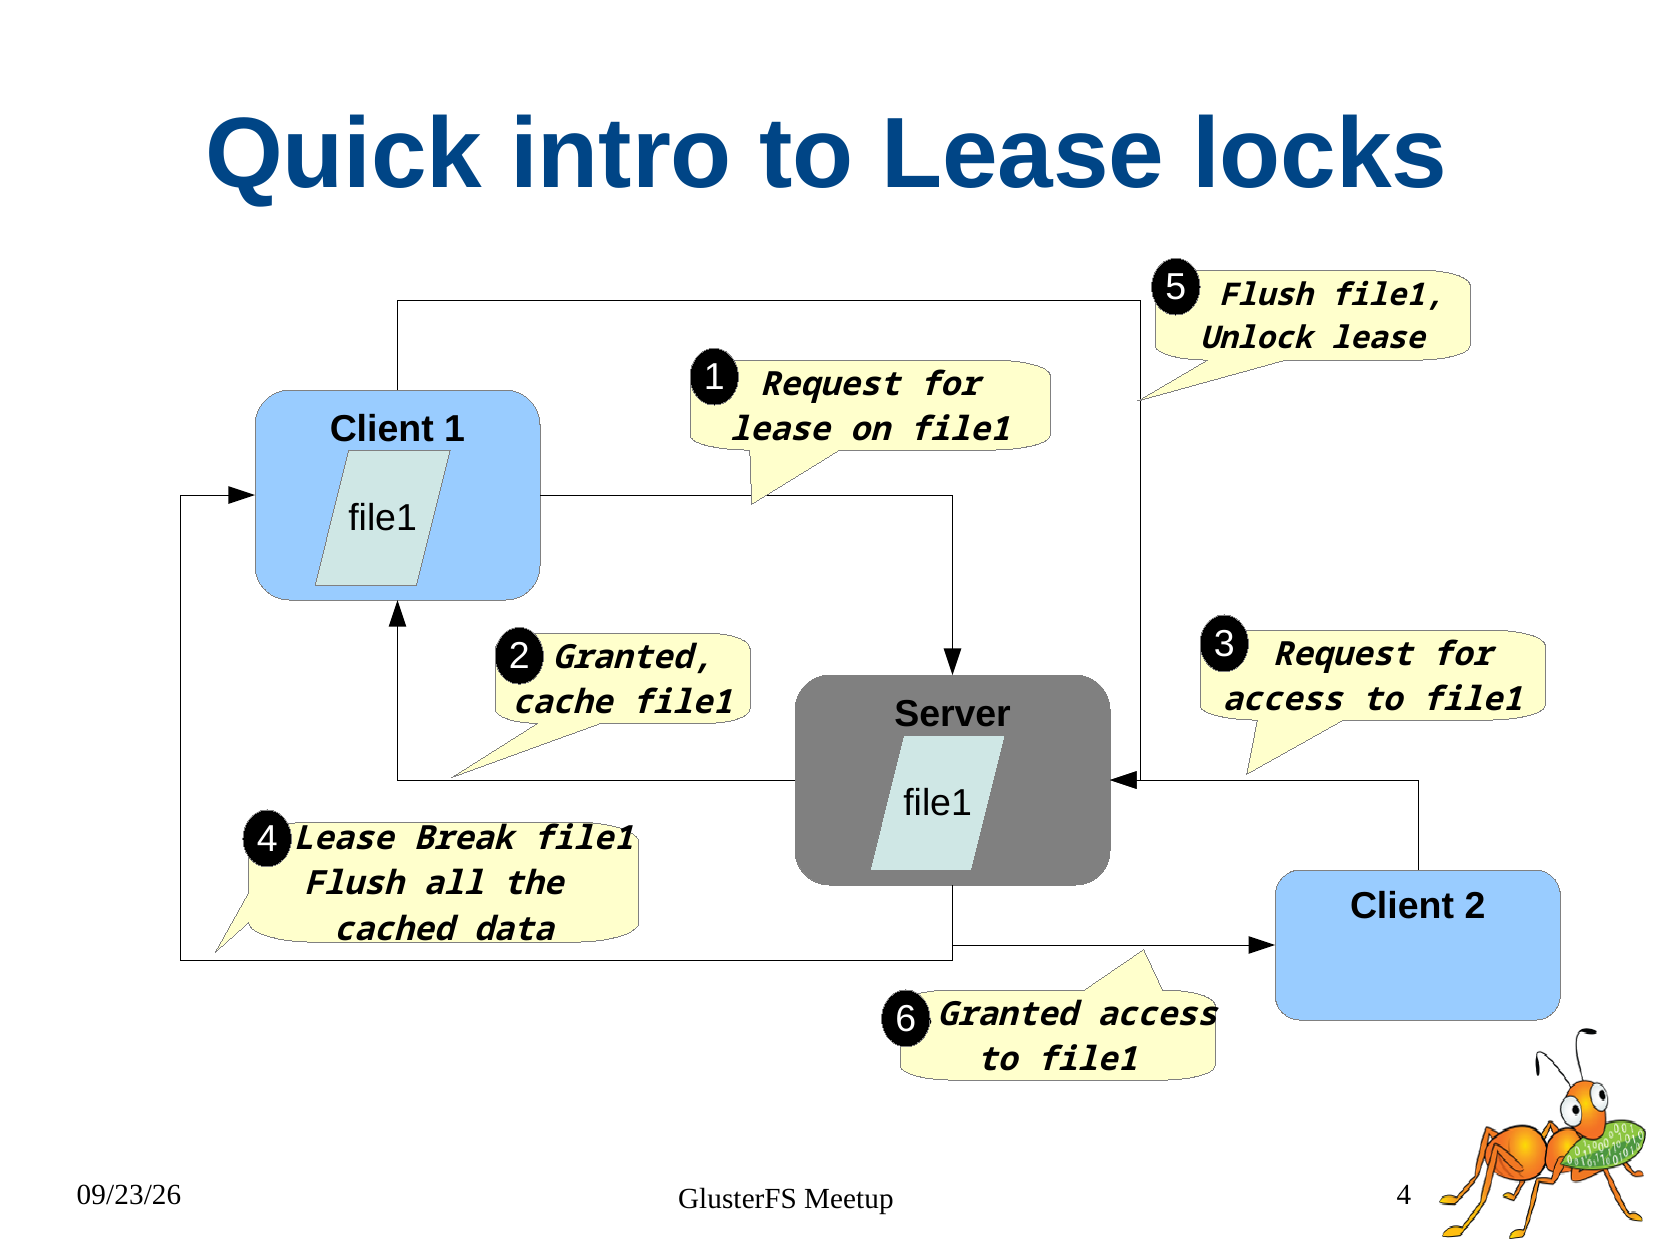

# Quick intro to Lease locks
5
 Flush file1,
Unlock lease
1
 Request for
lease on file1
Client 1
file1
3
2
 Request for
access to file1
 Granted,
cache file1
Server
file1
4
 Lease Break file1
Flush all the
cached data
Client 2
6
6.Granted access
to file1
4